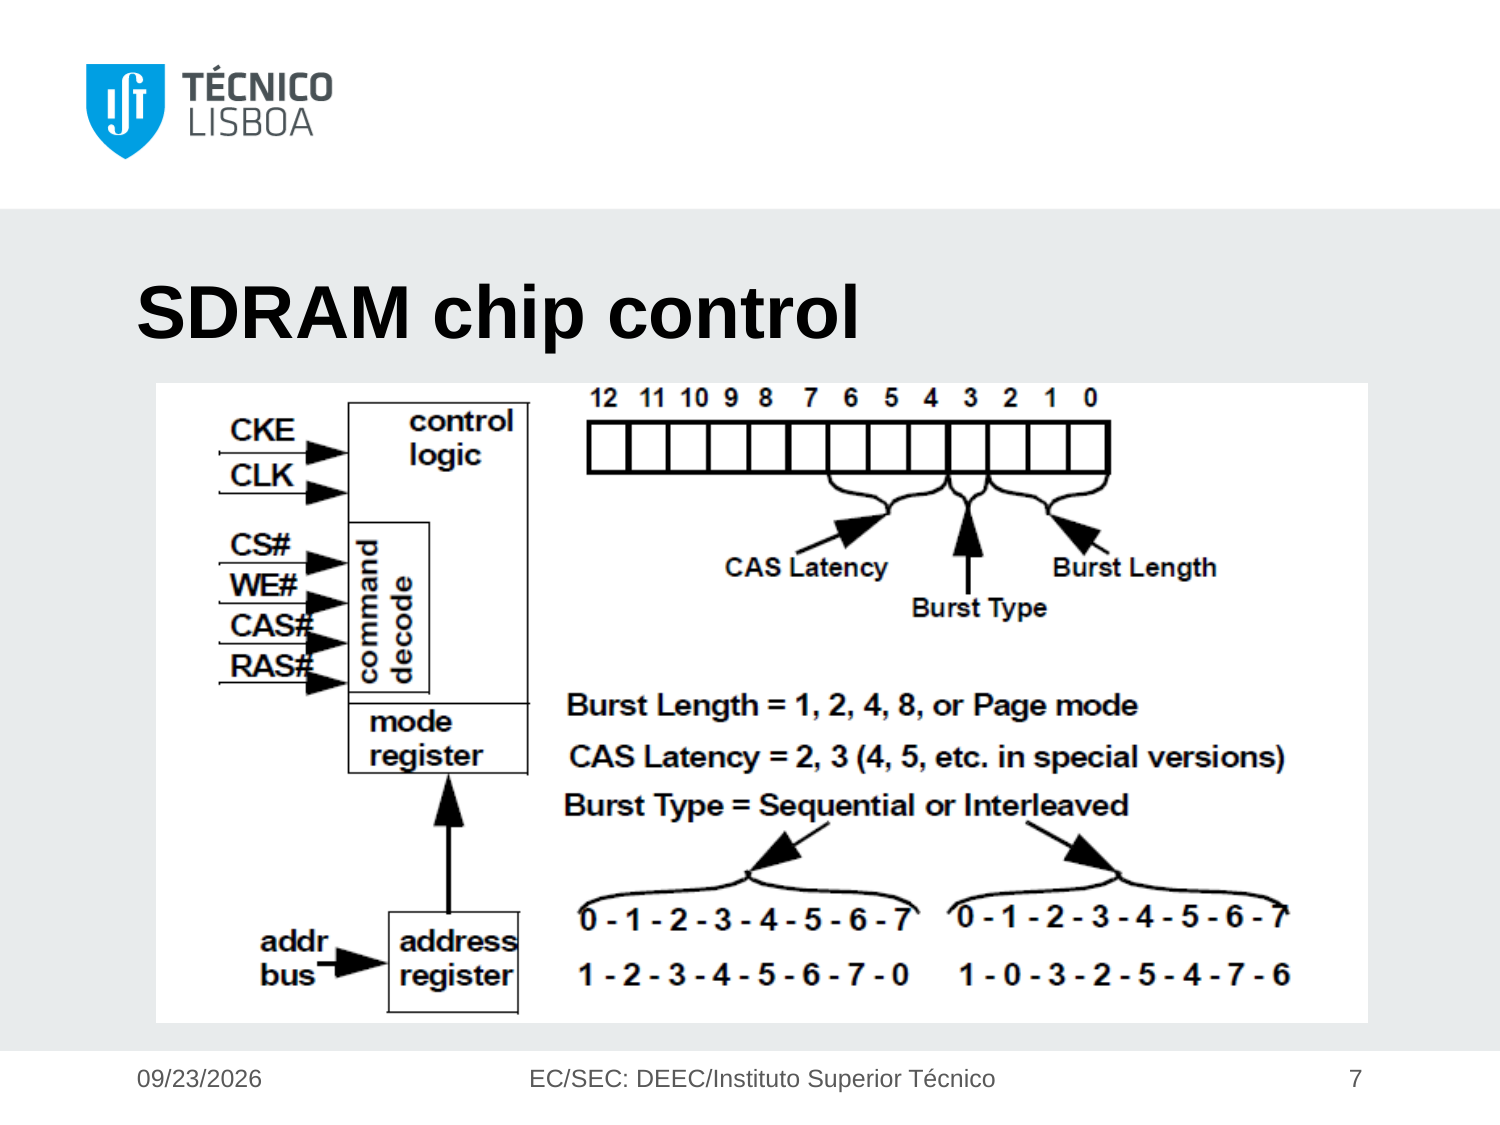

# SDRAM chip control
EC/SEC: DEEC/Instituto Superior Técnico